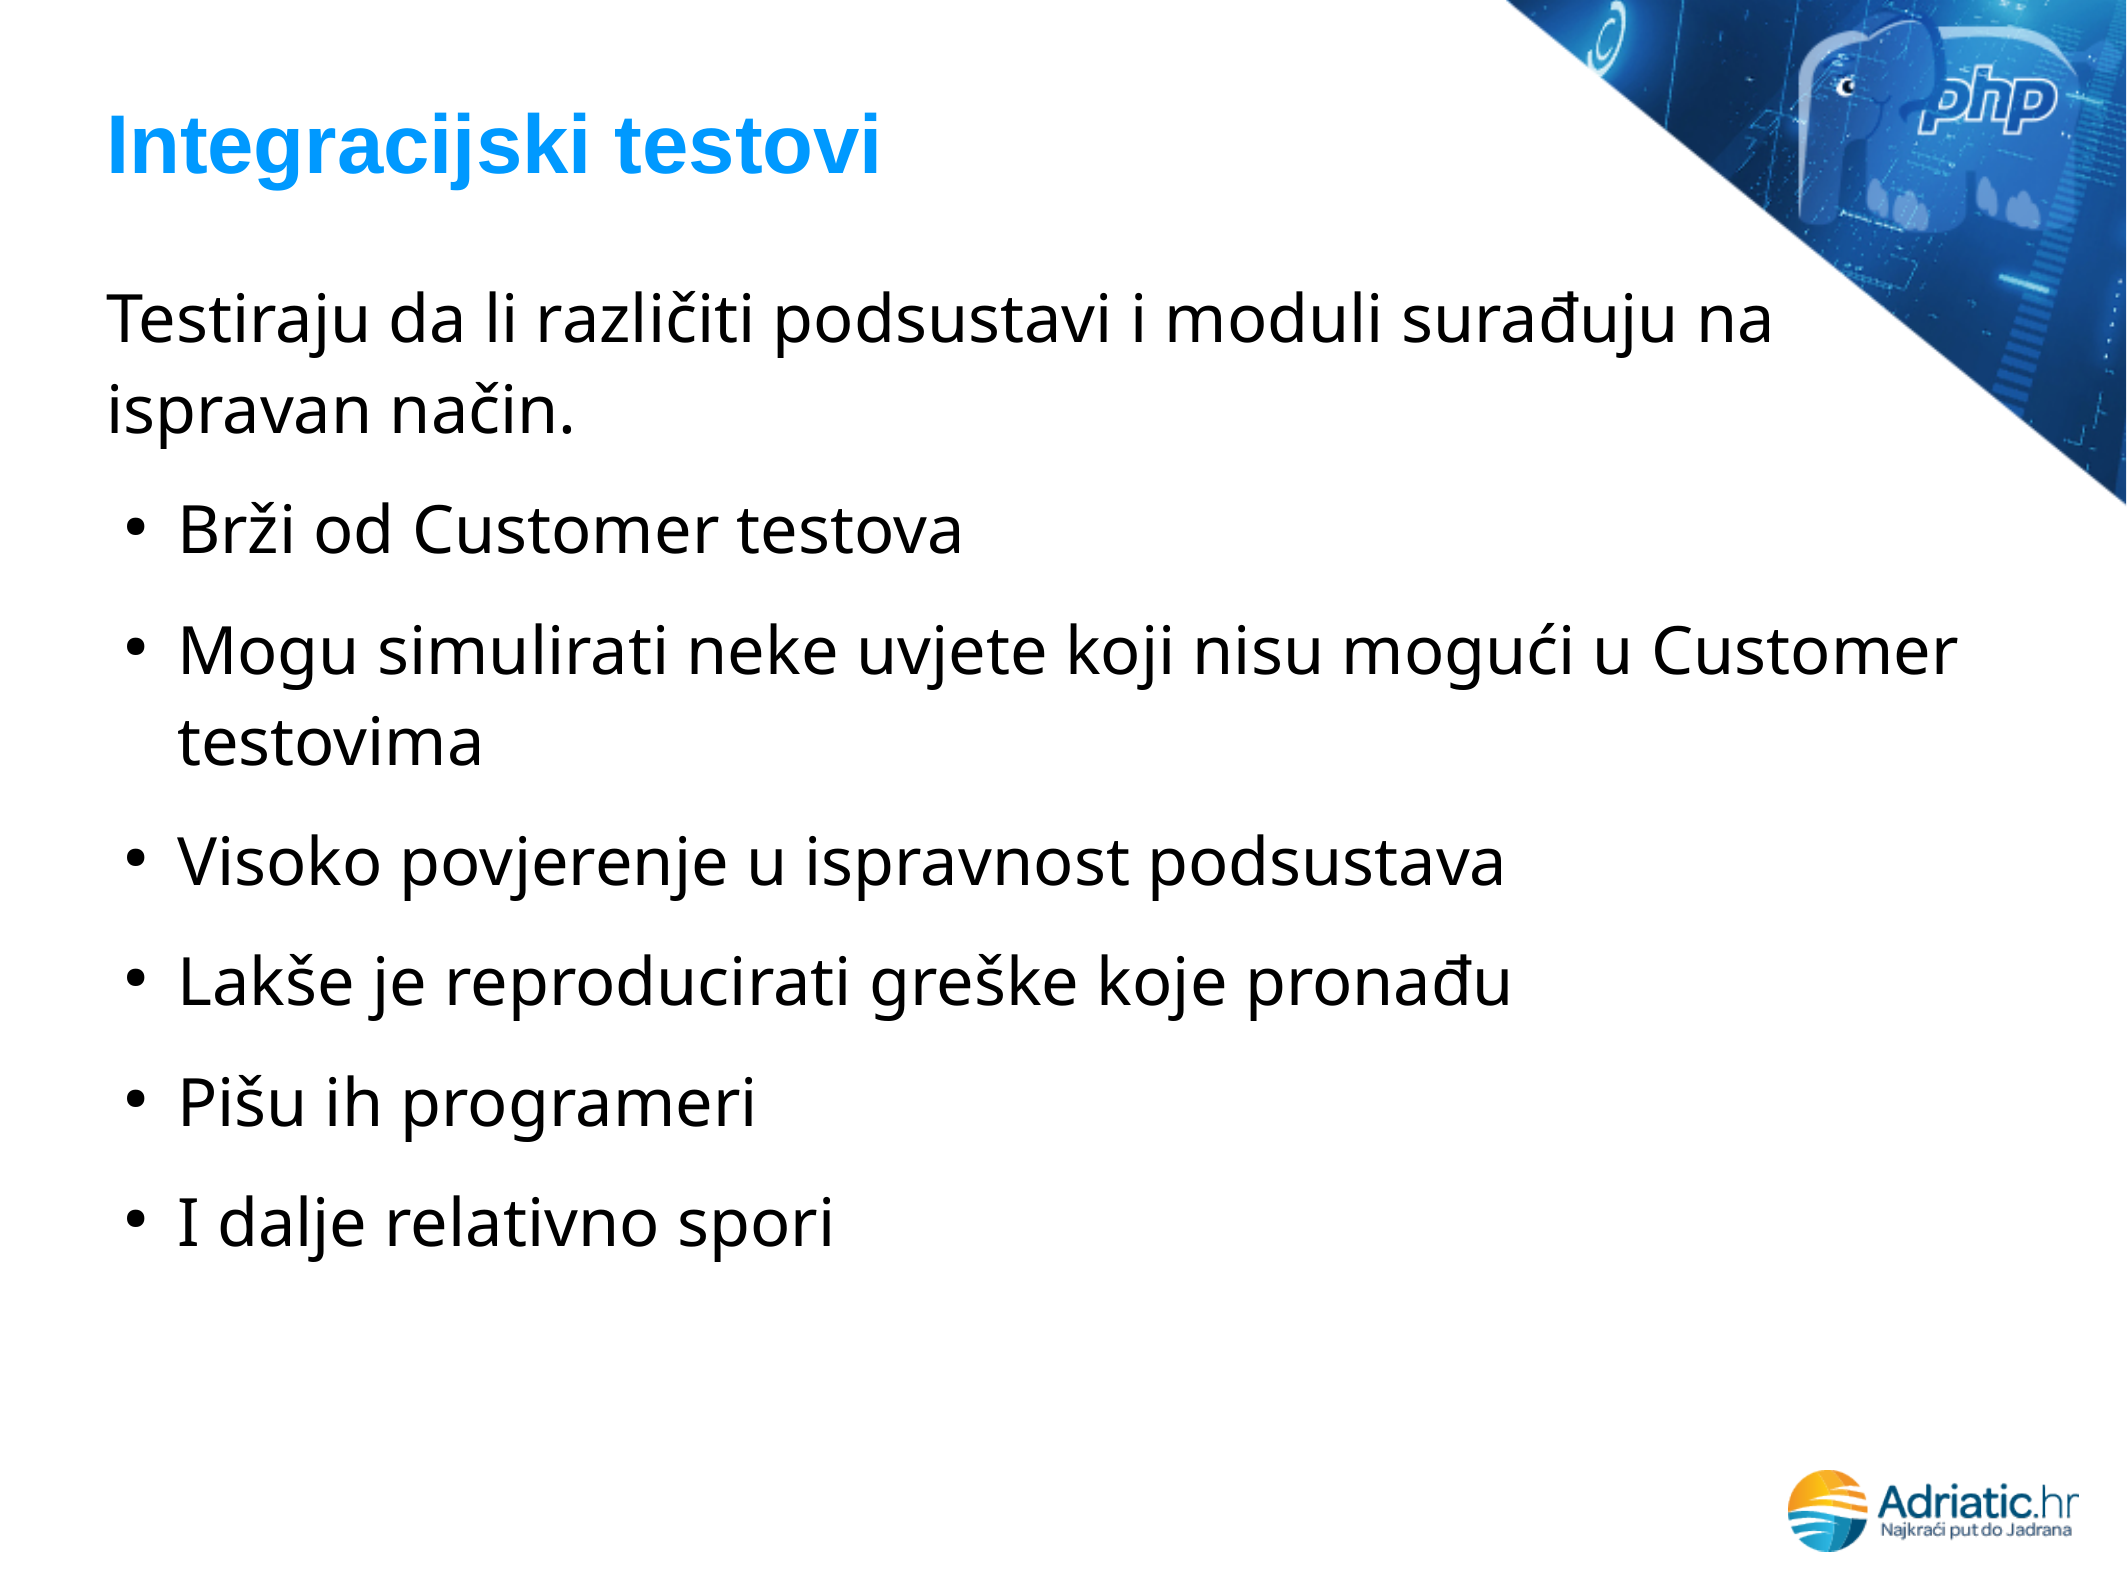

# Integracijski testovi
Testiraju da li različiti podsustavi i moduli surađuju na ispravan način.
Brži od Customer testova
Mogu simulirati neke uvjete koji nisu mogući u Customer testovima
Visoko povjerenje u ispravnost podsustava
Lakše je reproducirati greške koje pronađu
Pišu ih programeri
I dalje relativno spori